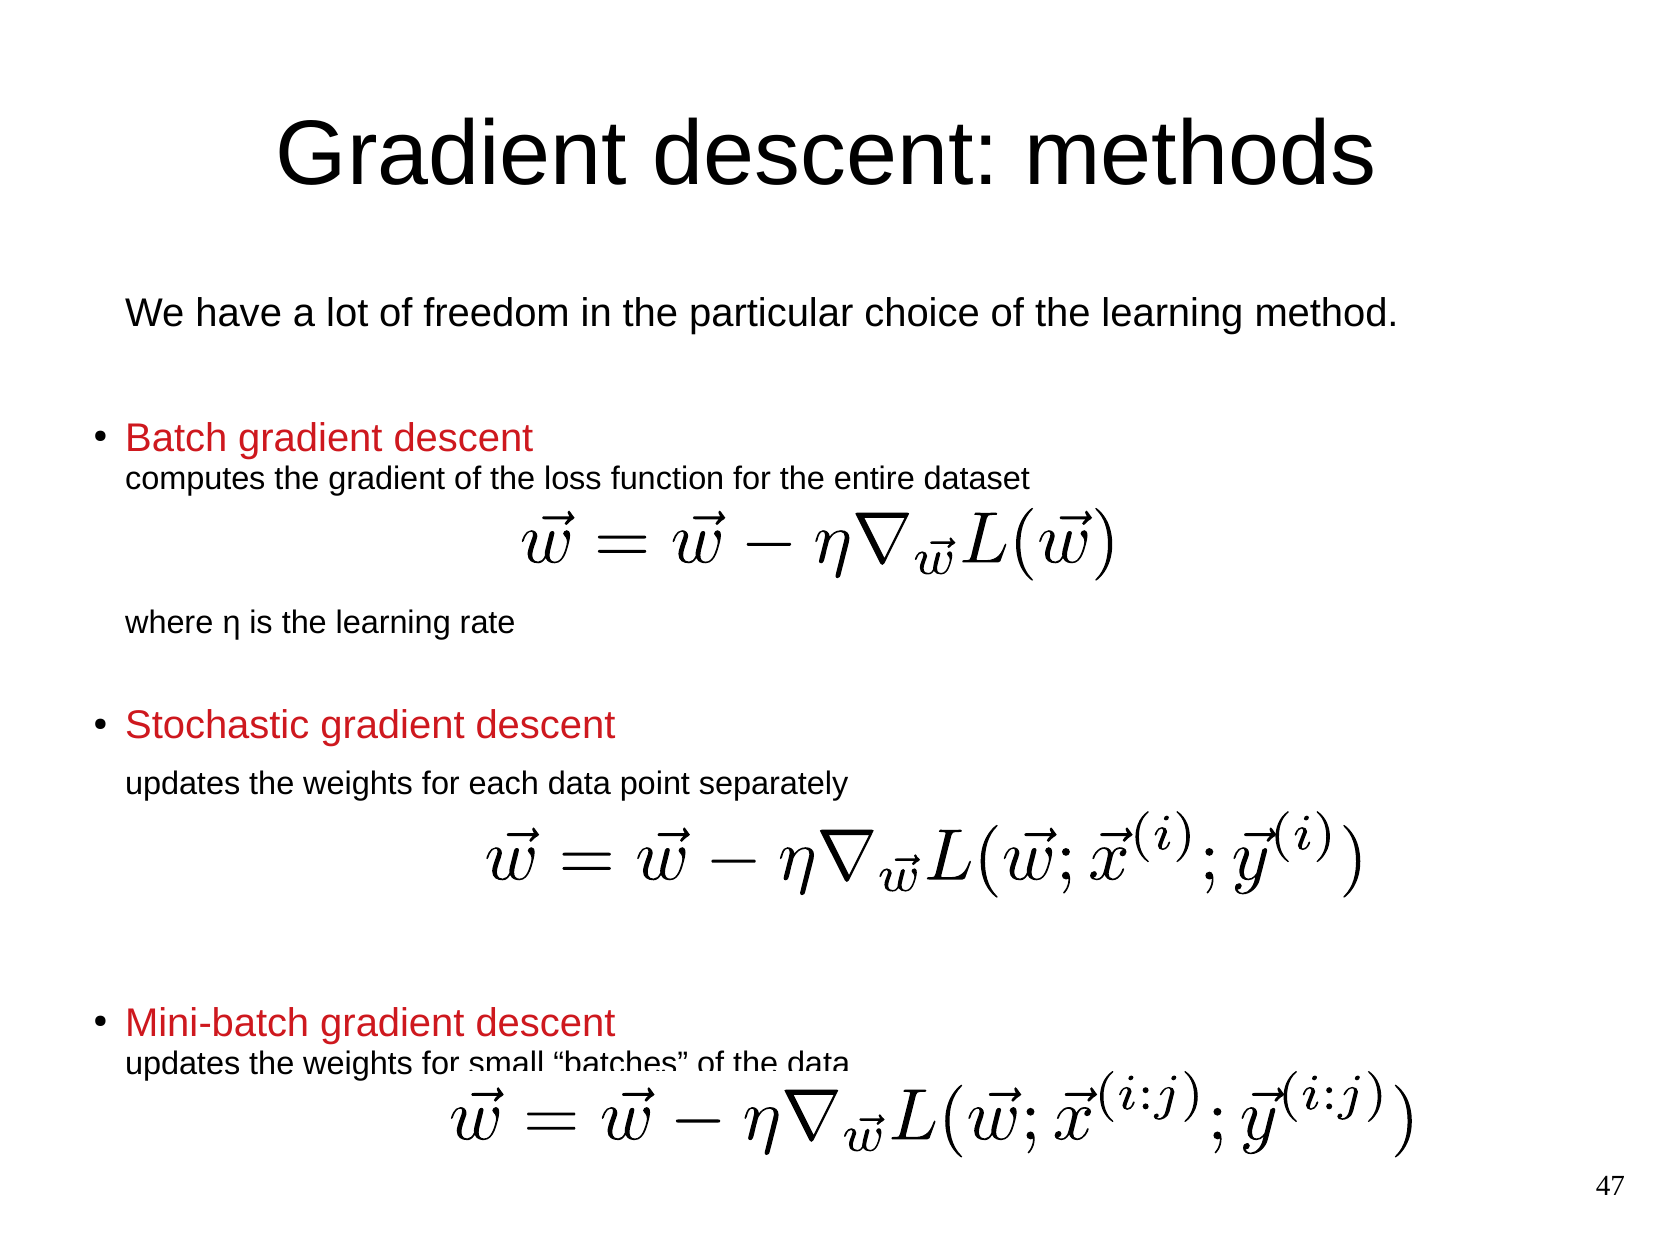

# Gradient descent: methods
We have a lot of freedom in the particular choice of the learning method.
Batch gradient descent
computes the gradient of the loss function for the entire dataset
where η is the learning rate
Stochastic gradient descent
updates the weights for each data point separately
Mini-batch gradient descent
updates the weights for small “batches” of the data
47